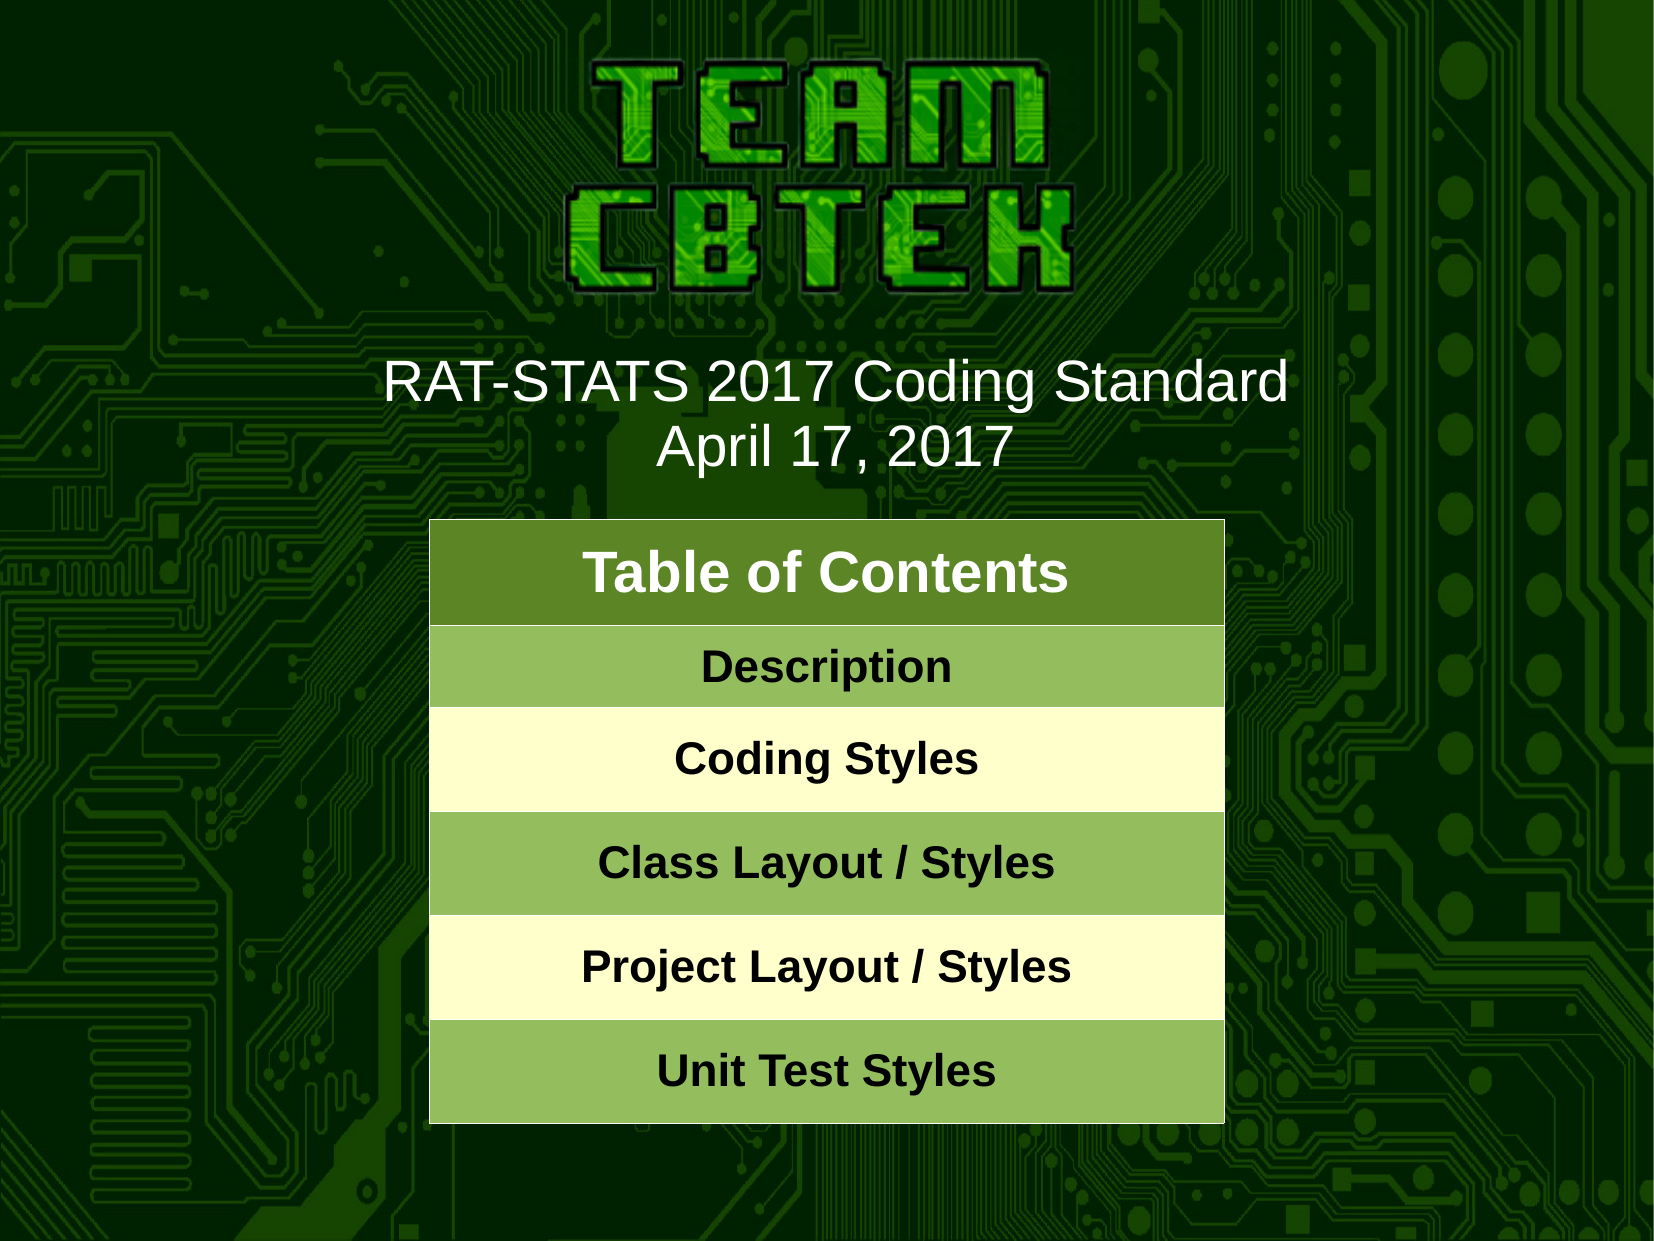

# RAT-STATS 2017 Coding Standard April 17, 2017
| Table of Contents |
| --- |
| Description |
| Coding Styles |
| Class Layout / Styles |
| Project Layout / Styles |
| Unit Test Styles |